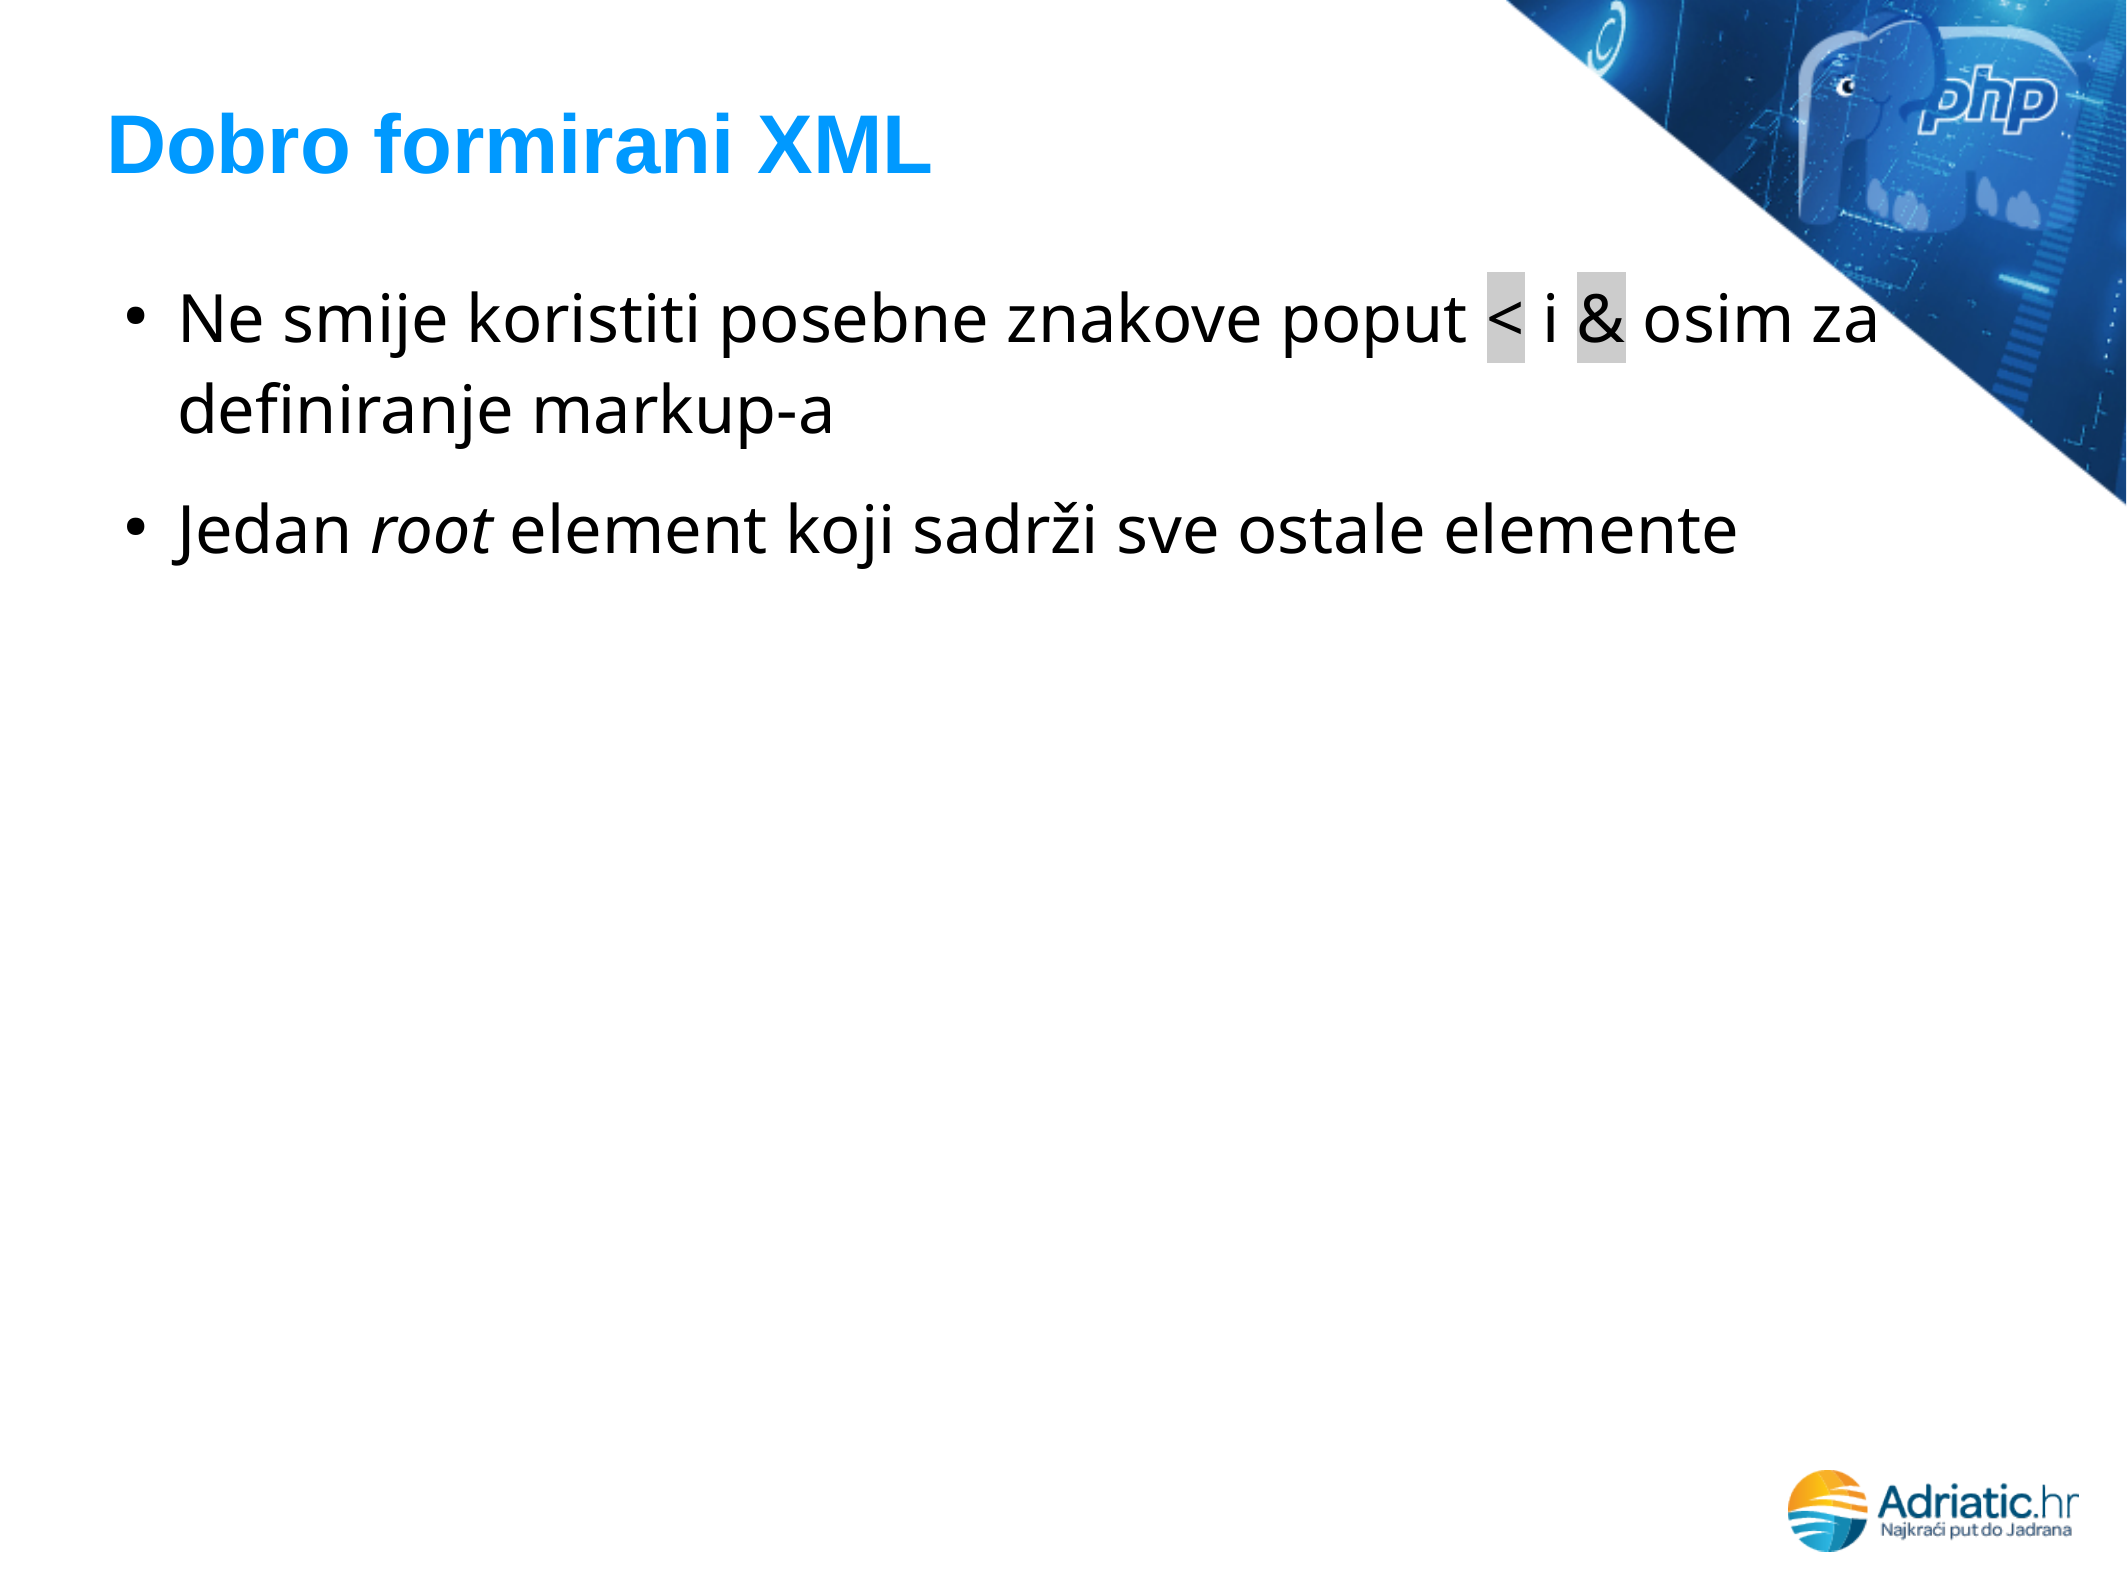

# Dobro formirani XML
Ne smije koristiti posebne znakove poput < i & osim za definiranje markup-a
Jedan root element koji sadrži sve ostale elemente